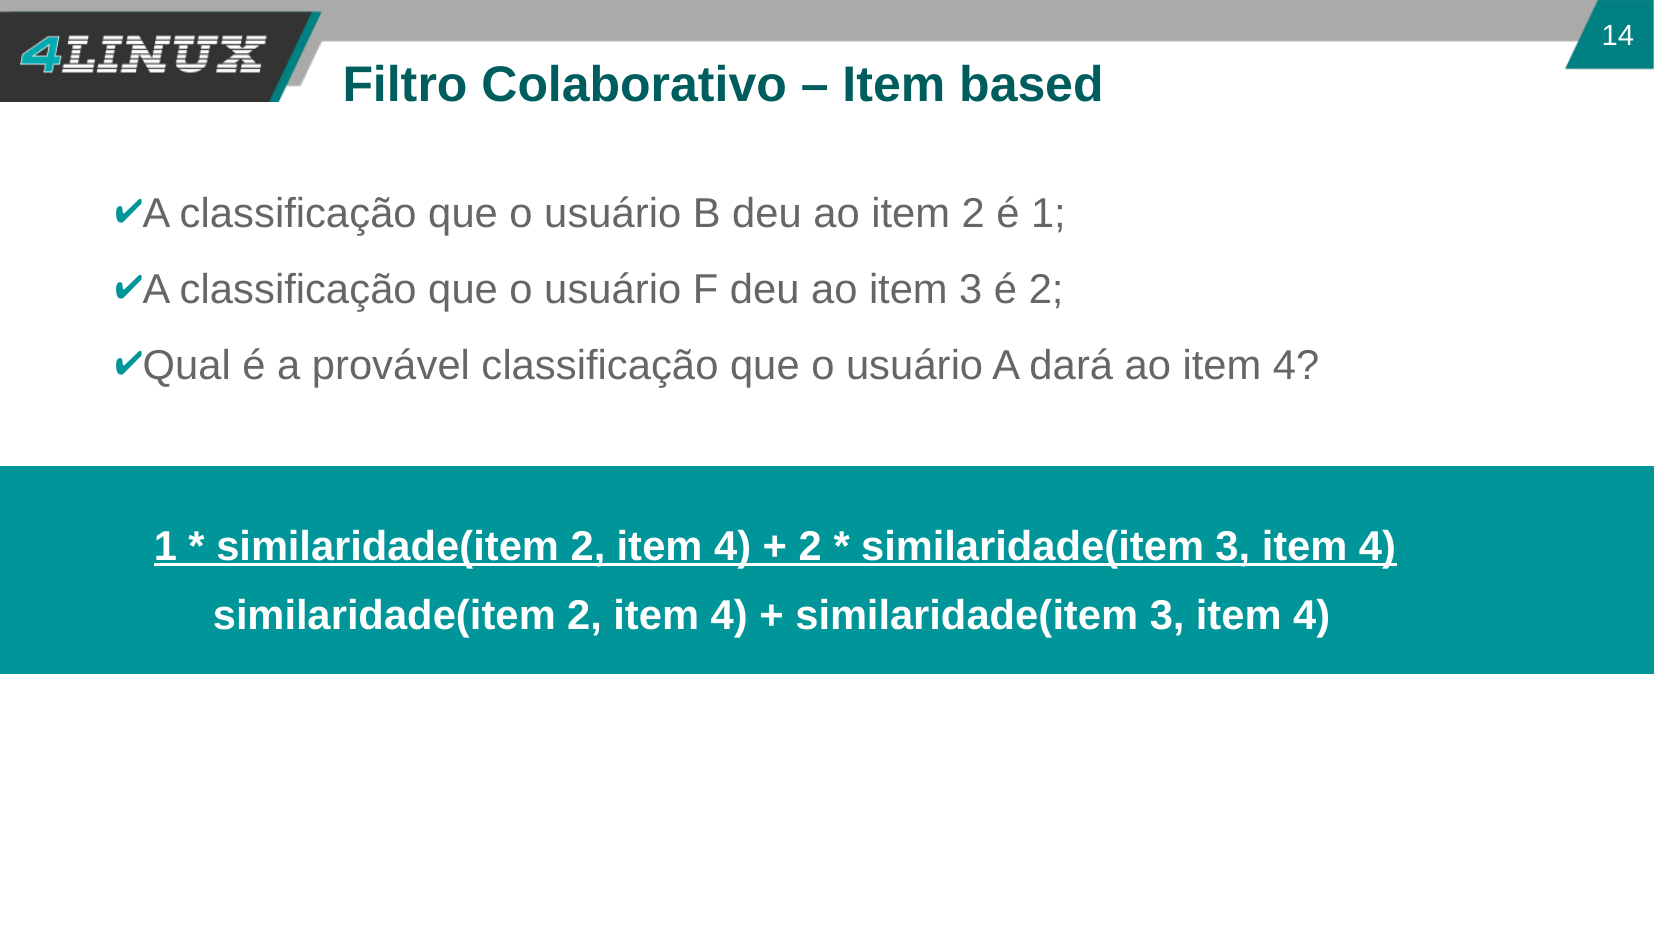

Filtro Colaborativo – Item based
# A classificação que o usuário B deu ao item 2 é 1;
A classificação que o usuário F deu ao item 3 é 2;
Qual é a provável classificação que o usuário A dará ao item 4?
1 * similaridade(item 2, item 4) + 2 * similaridade(item 3, item 4)
similaridade(item 2, item 4) + similaridade(item 3, item 4)